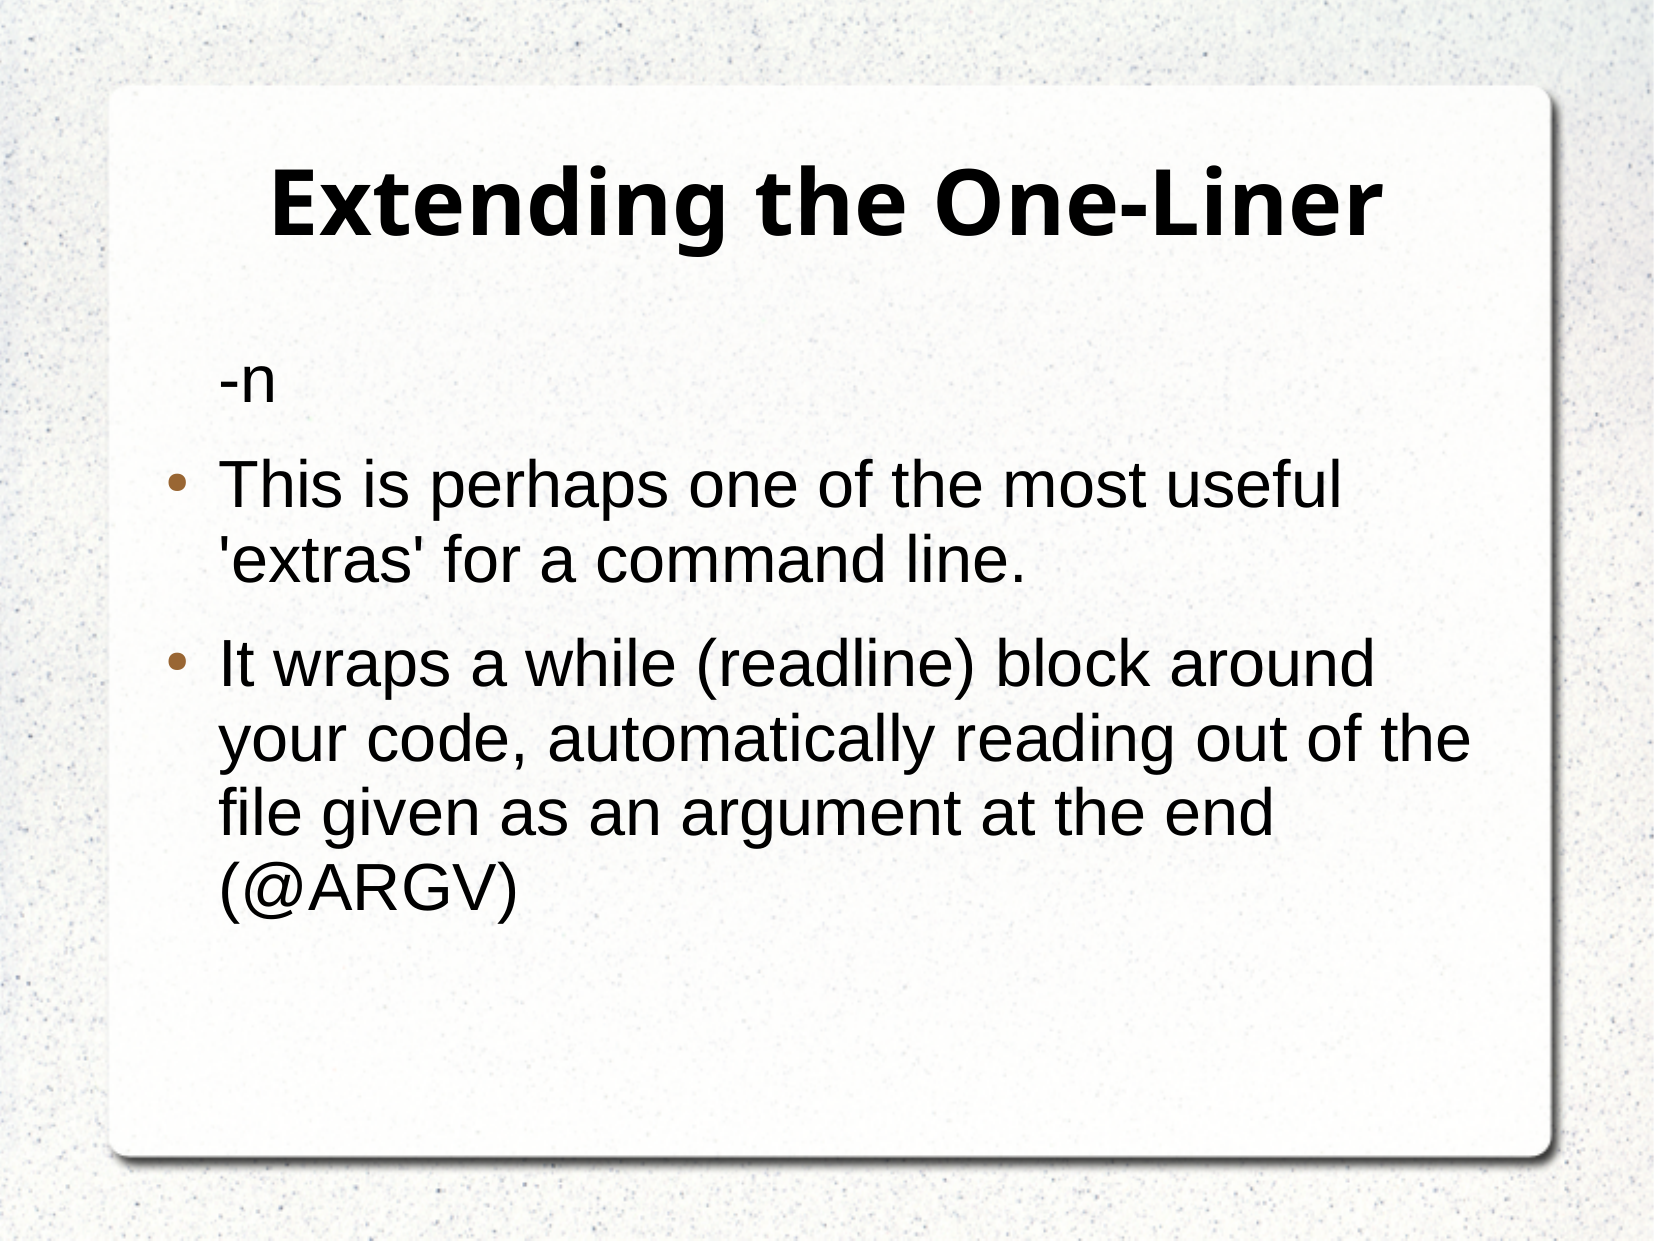

# Extending the One-Liner
-n
This is perhaps one of the most useful 'extras' for a command line.
It wraps a while (readline) block around your code, automatically reading out of the file given as an argument at the end (@ARGV)